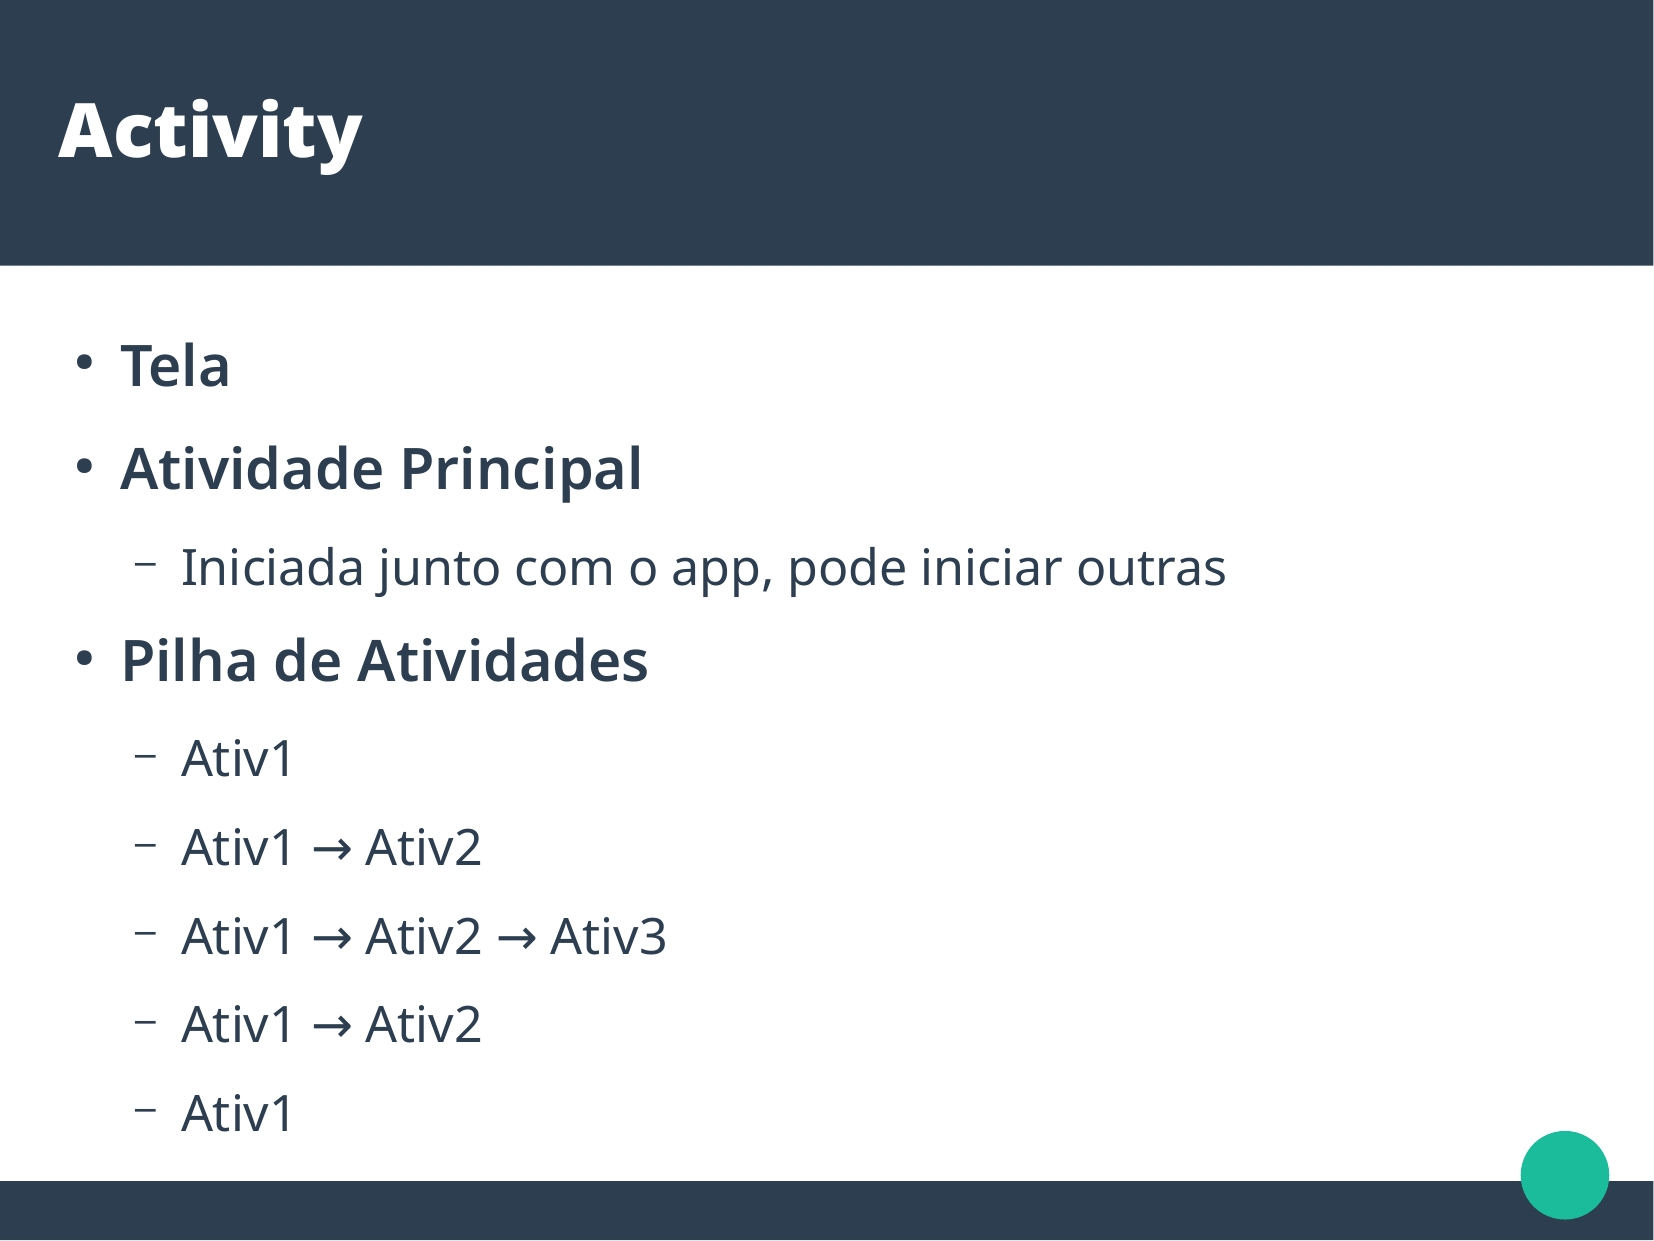

# Activity
Tela
Atividade Principal
Iniciada junto com o app, pode iniciar outras
Pilha de Atividades
Ativ1
Ativ1 → Ativ2
Ativ1 → Ativ2 → Ativ3
Ativ1 → Ativ2
Ativ1